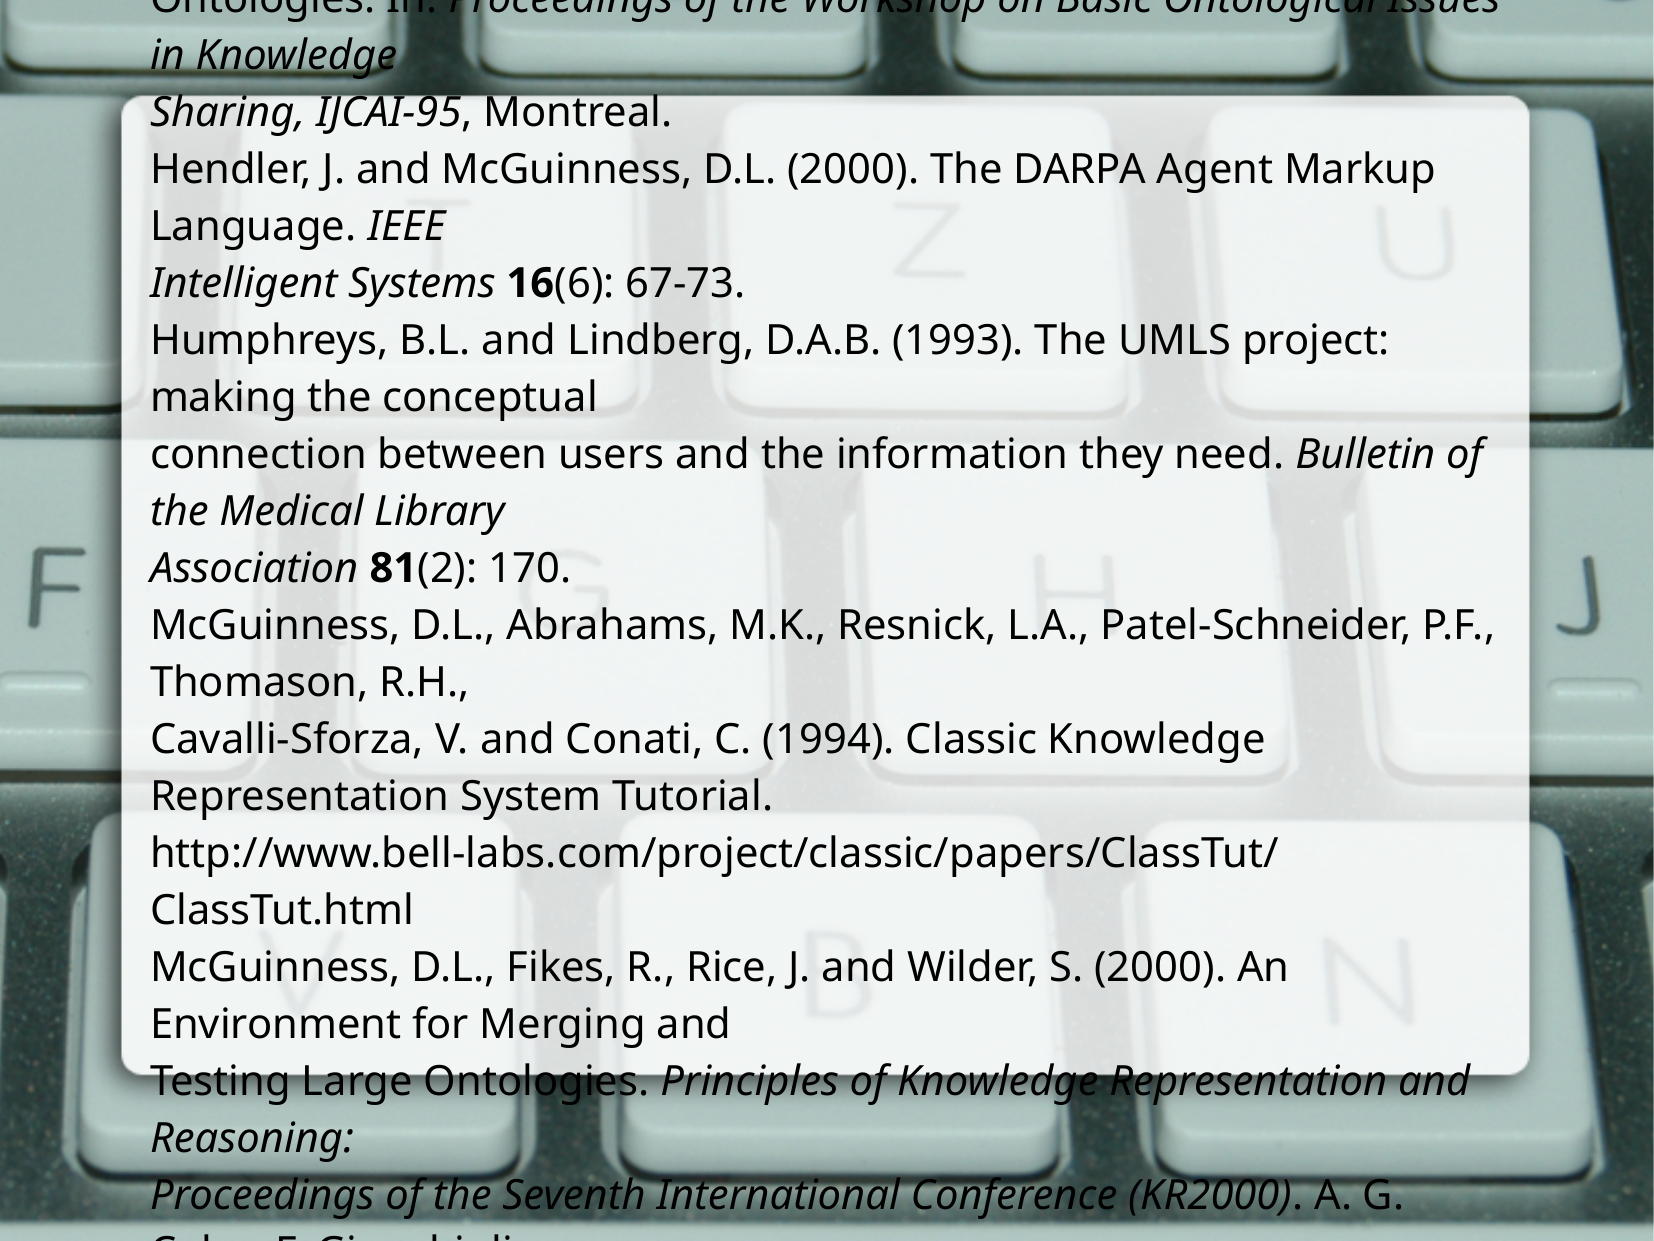

Gruninger, M. and Fox, M.S. (1995). Methodology for the Design and Evaluation of
Ontologies. In: Proceedings of the Workshop on Basic Ontological Issues in Knowledge
Sharing, IJCAI-95, Montreal.
Hendler, J. and McGuinness, D.L. (2000). The DARPA Agent Markup Language. IEEE
Intelligent Systems 16(6): 67-73.
Humphreys, B.L. and Lindberg, D.A.B. (1993). The UMLS project: making the conceptual
connection between users and the information they need. Bulletin of the Medical Library
Association 81(2): 170.
McGuinness, D.L., Abrahams, M.K., Resnick, L.A., Patel-Schneider, P.F., Thomason, R.H.,
Cavalli-Sforza, V. and Conati, C. (1994). Classic Knowledge Representation System Tutorial.
http://www.bell-labs.com/project/classic/papers/ClassTut/ClassTut.html
McGuinness, D.L., Fikes, R., Rice, J. and Wilder, S. (2000). An Environment for Merging and
Testing Large Ontologies. Principles of Knowledge Representation and Reasoning:
Proceedings of the Seventh International Conference (KR2000). A. G. Cohn, F. Giunchiglia
and B. Selman, editors. San Francisco, CA, Morgan Kaufmann Publishers.
#